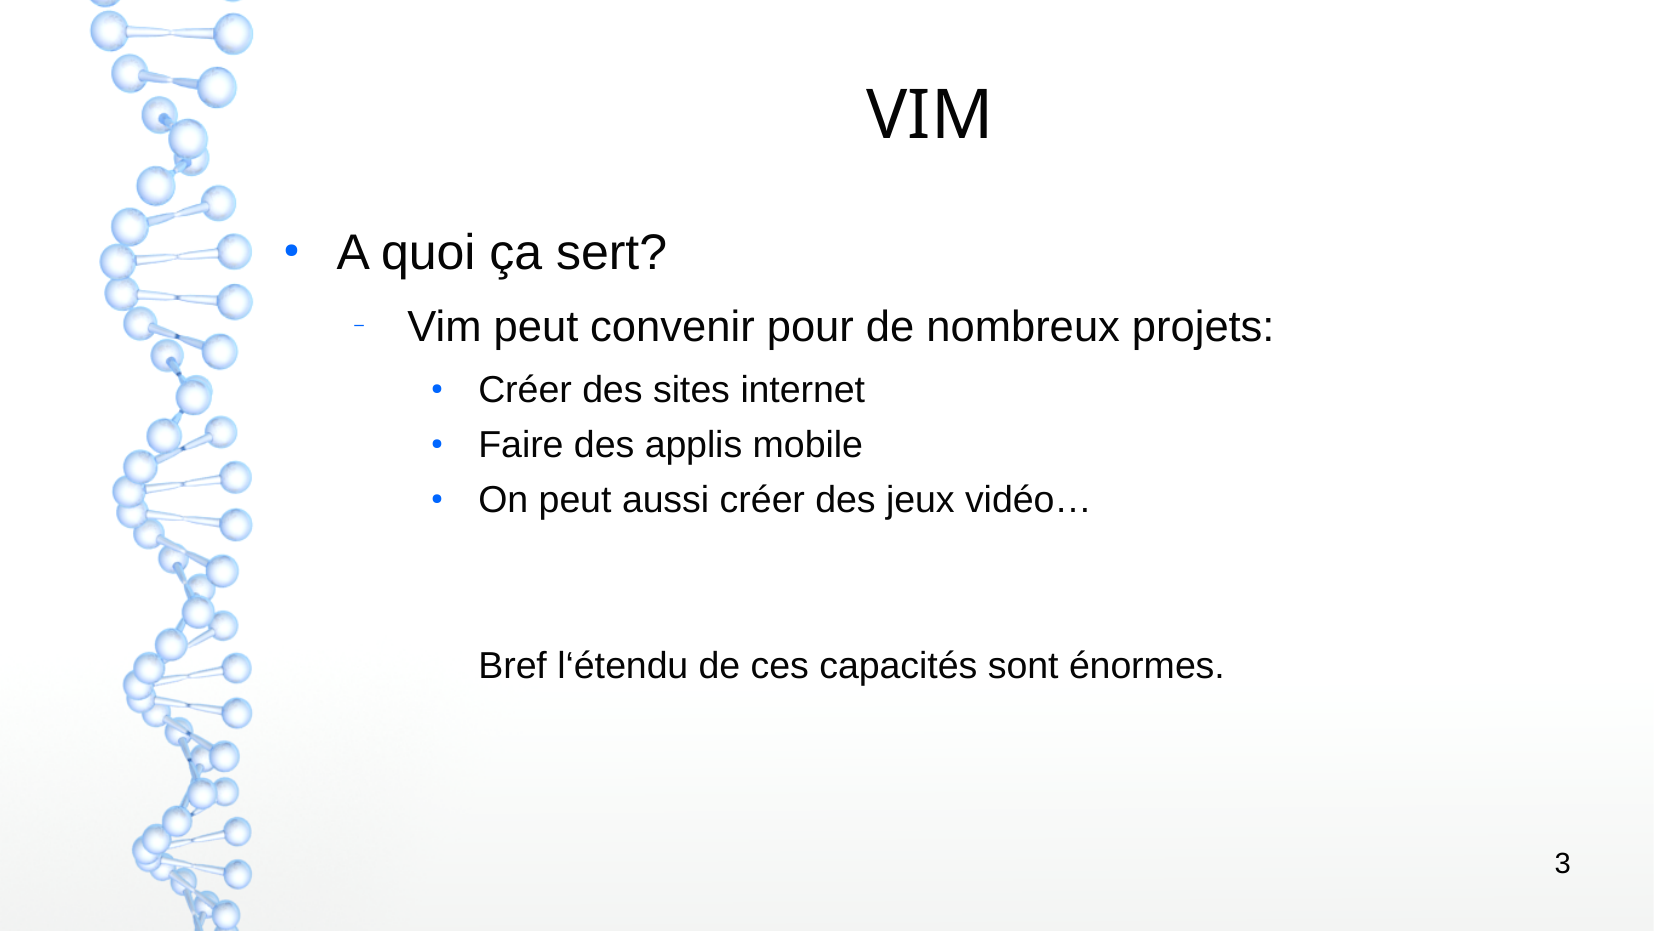

# VIM
A quoi ça sert?
Vim peut convenir pour de nombreux projets:
Créer des sites internet
Faire des applis mobile
On peut aussi créer des jeux vidéo…
Bref l‘étendu de ces capacités sont énormes.
3